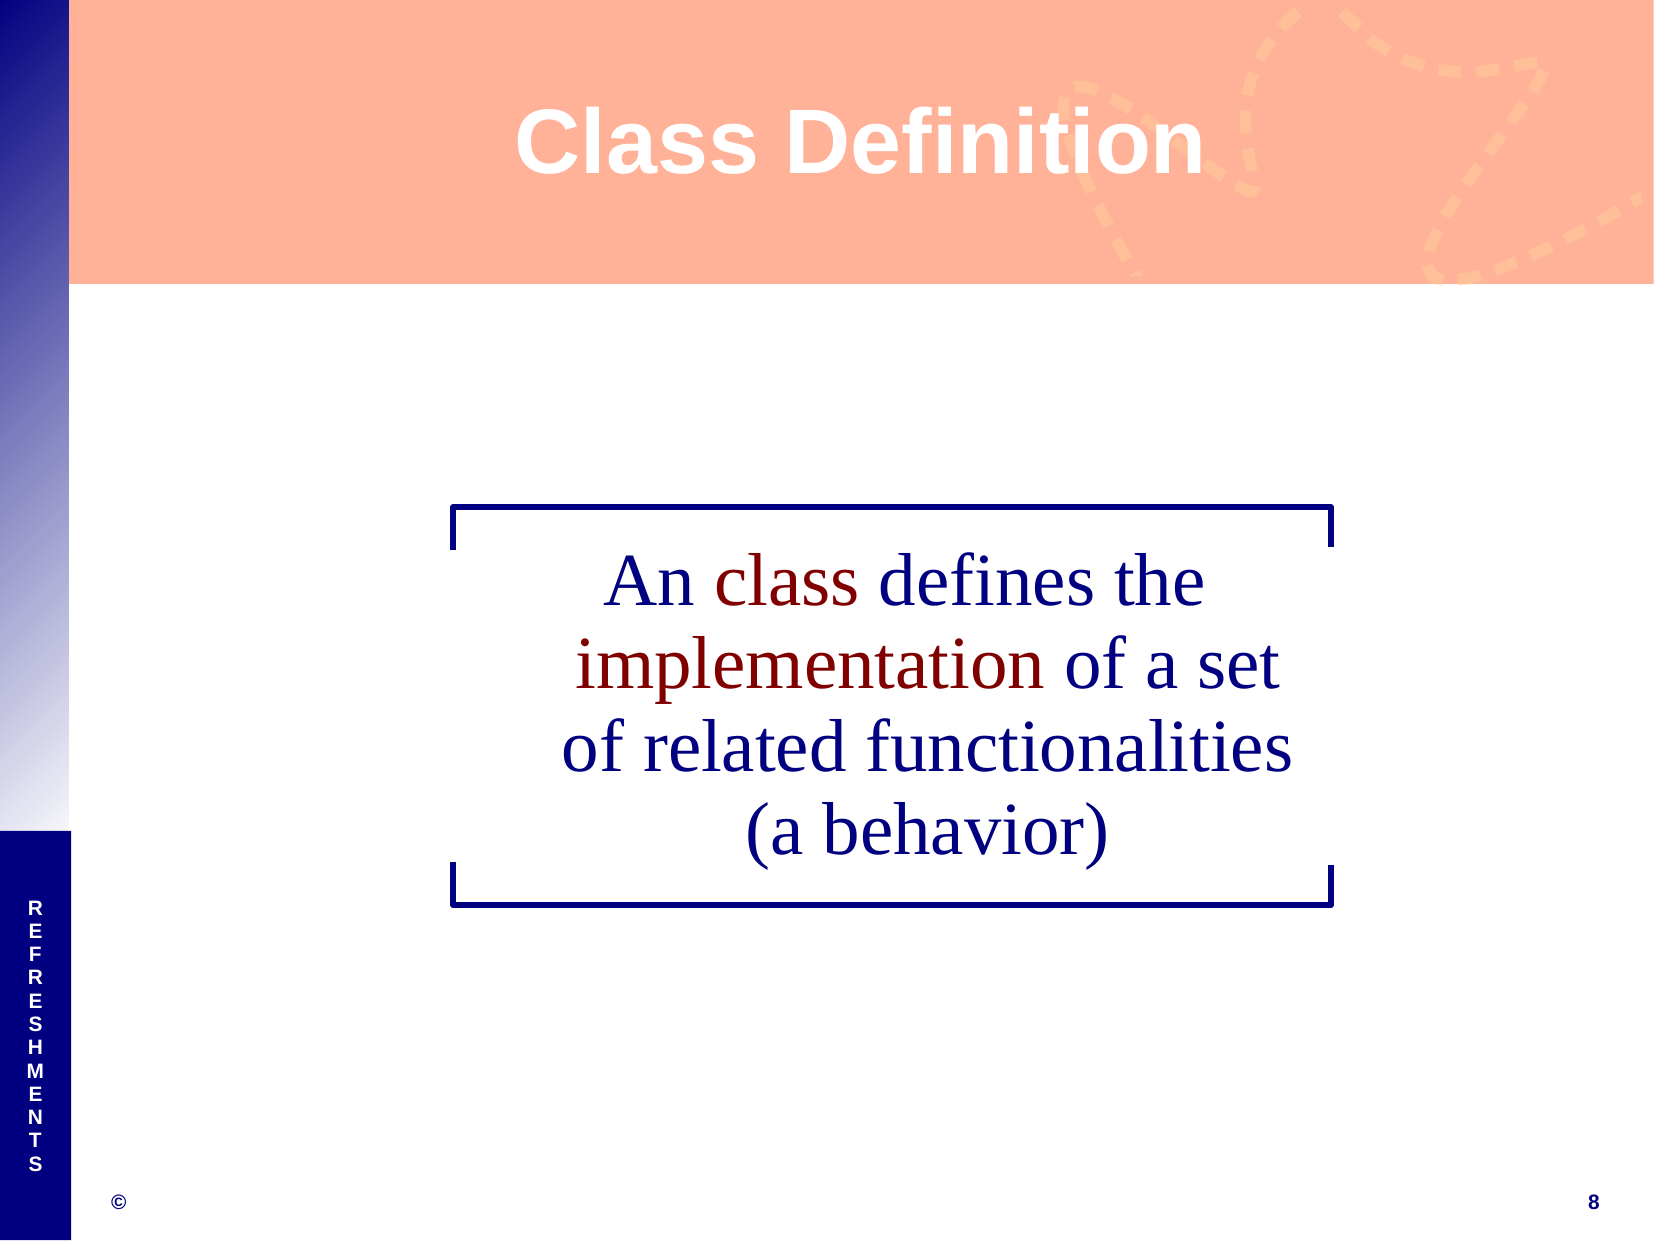

# Class Definition
An class defines the implementation of a set
of related functionalities (a behavior)
R
E
F
R
E
S
H
M
E
N
T
S